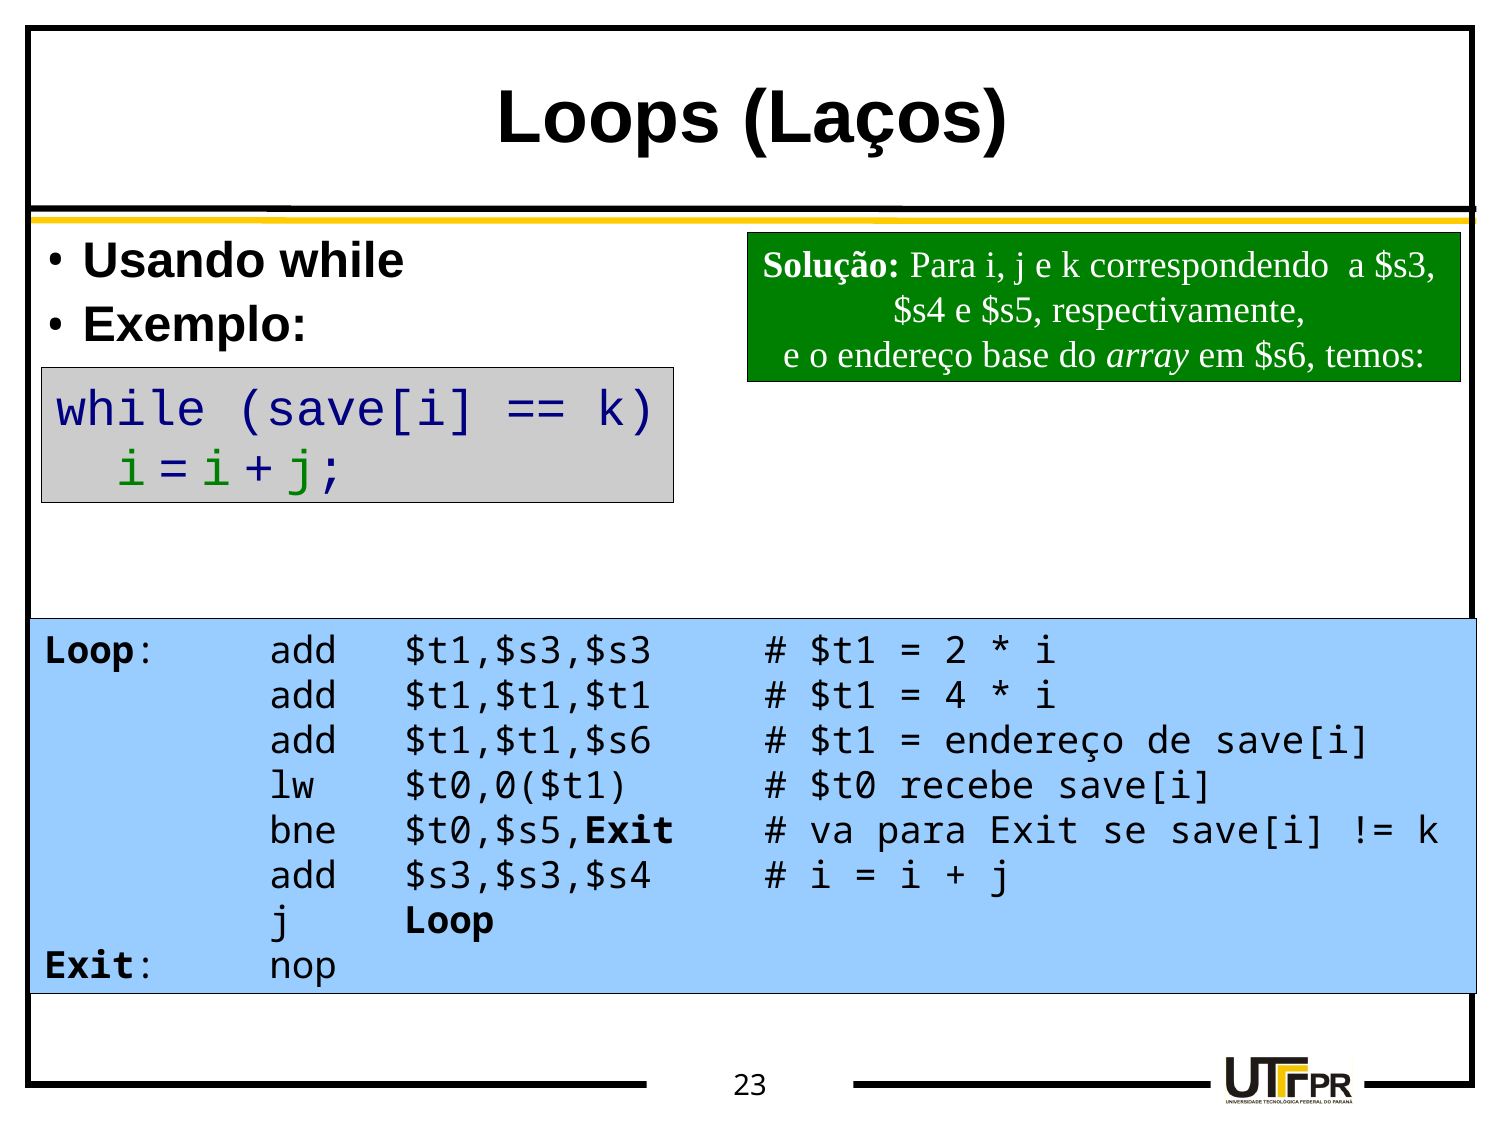

#
Loops (Laços)
Usando while
Exemplo:
Solução: Para i, j e k correspondendo a $s3,
$s4 e $s5, respectivamente,
e o endereço base do array em $s6, temos:
while (save[i] == k)
 i = i + j;
Loop: add $t1,$s3,$s3 # $t1 = 2 * i
 add $t1,$t1,$t1 # $t1 = 4 * i
 add $t1,$t1,$s6 # $t1 = endereço de save[i]
 lw $t0,0($t1) # $t0 recebe save[i]
 bne $t0,$s5,Exit # va para Exit se save[i] != k
 add $s3,$s3,$s4 # i = i + j
 j Loop
Exit: nop